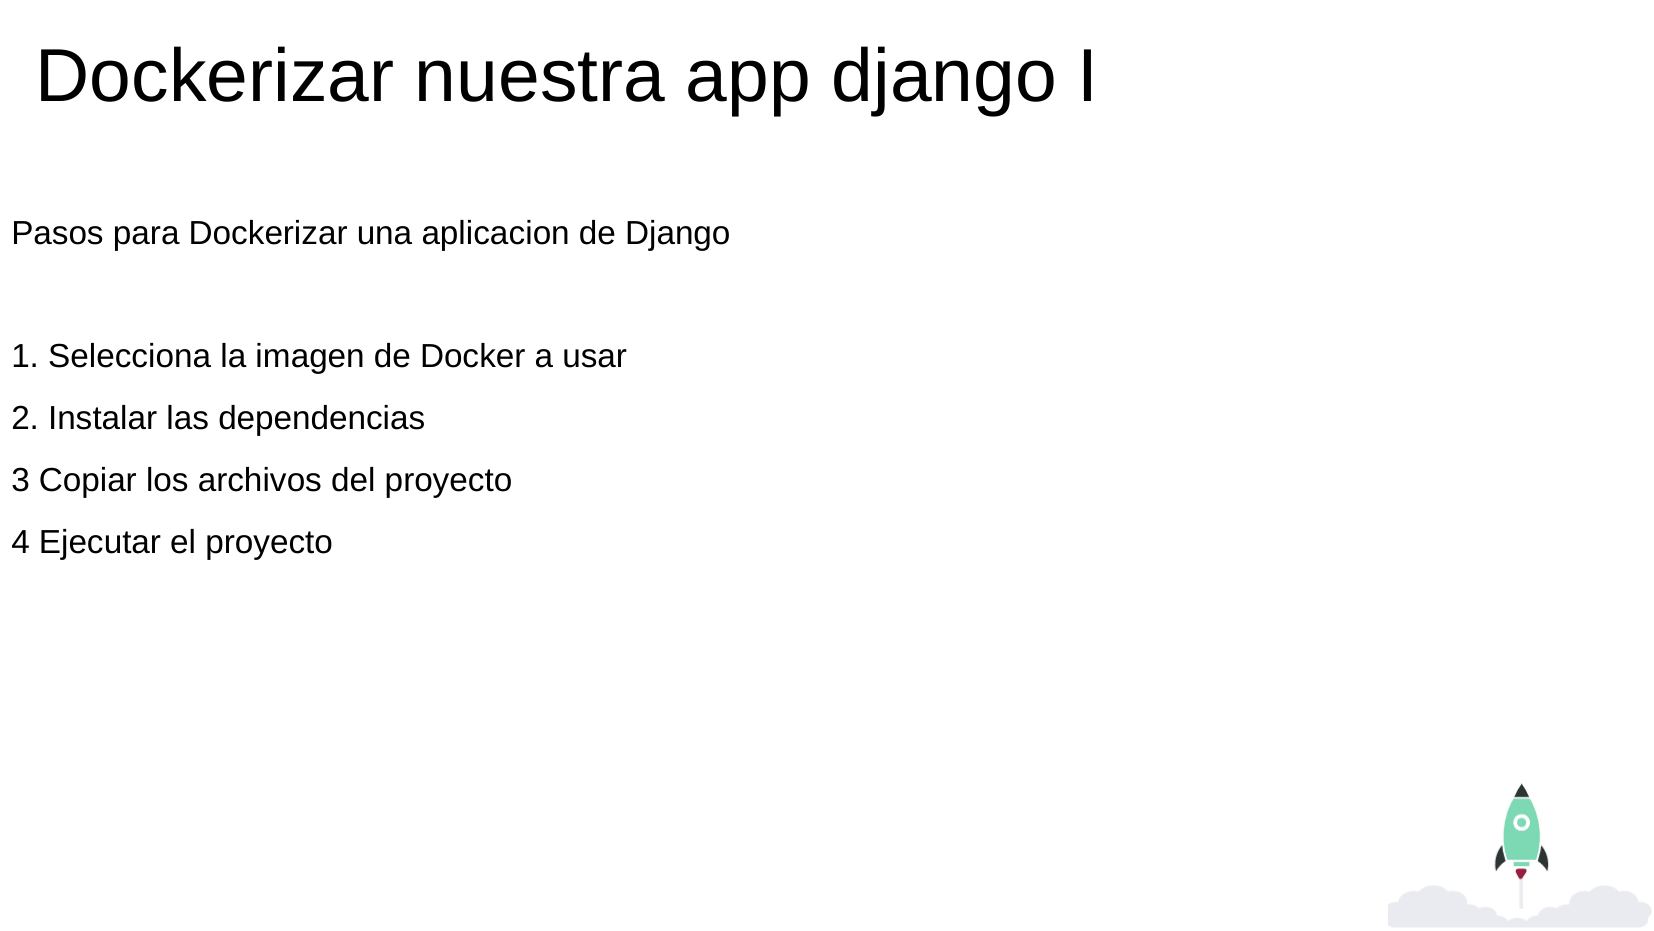

Dockerizar nuestra app django I
Pasos para Dockerizar una aplicacion de Django
1. Selecciona la imagen de Docker a usar
2. Instalar las dependencias
3 Copiar los archivos del proyecto
4 Ejecutar el proyecto